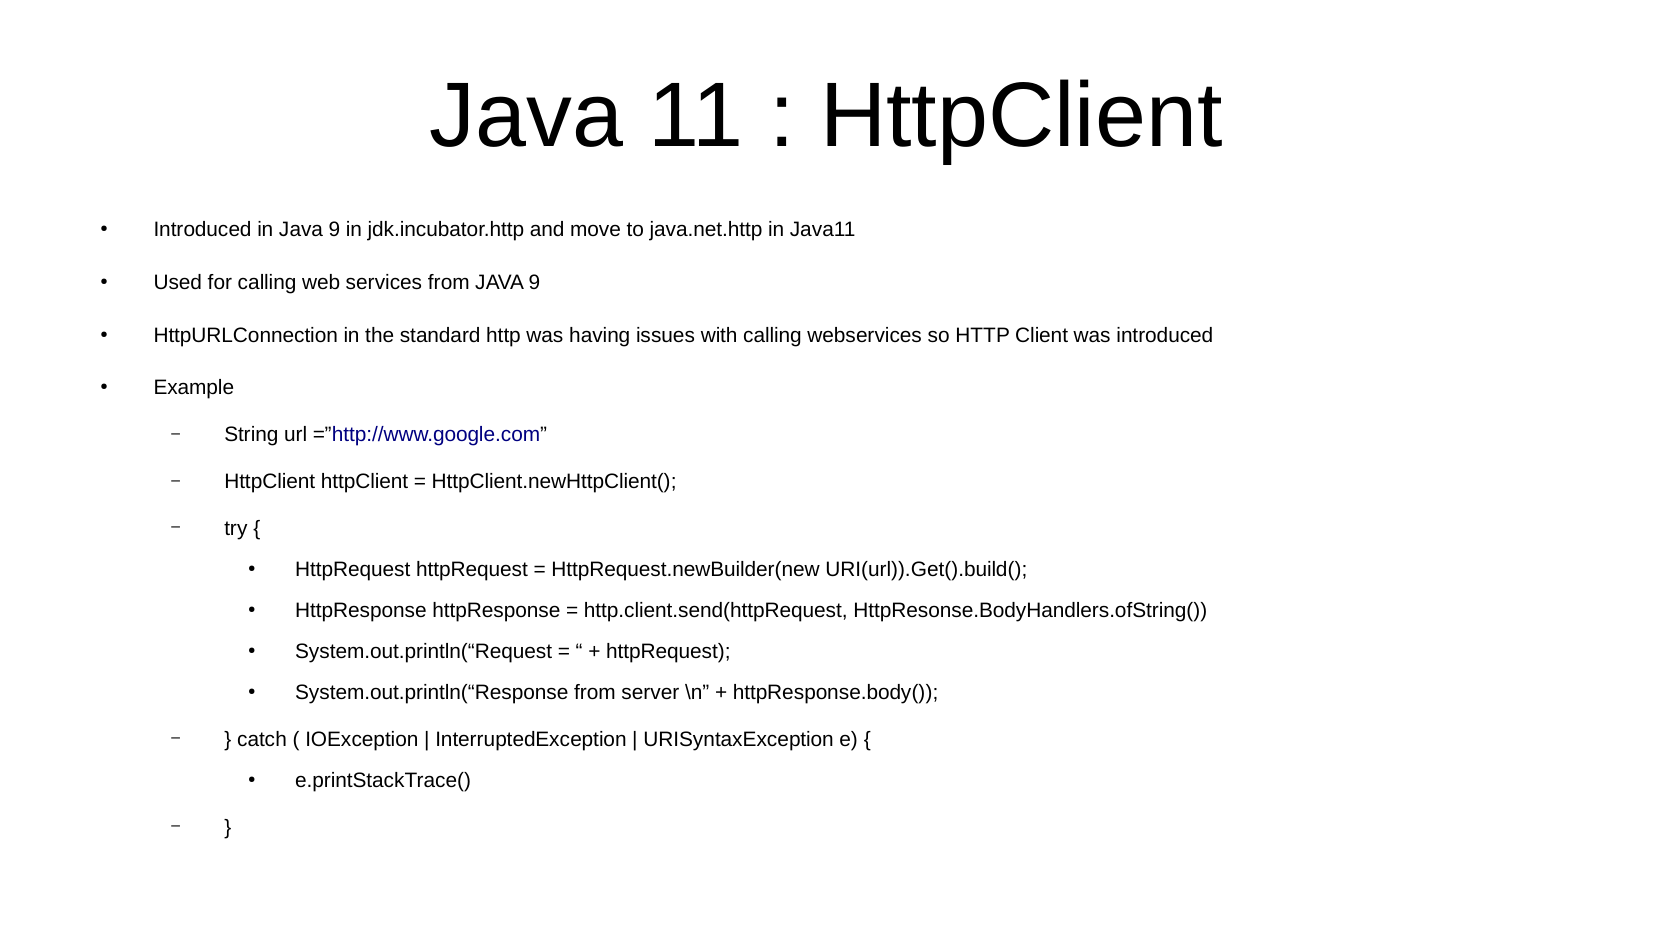

# Java 11 : HttpClient
Introduced in Java 9 in jdk.incubator.http and move to java.net.http in Java11
Used for calling web services from JAVA 9
HttpURLConnection in the standard http was having issues with calling webservices so HTTP Client was introduced
Example
String url =”http://www.google.com”
HttpClient httpClient = HttpClient.newHttpClient();
try {
HttpRequest httpRequest = HttpRequest.newBuilder(new URI(url)).Get().build();
HttpResponse httpResponse = http.client.send(httpRequest, HttpResonse.BodyHandlers.ofString())
System.out.println(“Request = “ + httpRequest);
System.out.println(“Response from server \n” + httpResponse.body());
} catch ( IOException | InterruptedException | URISyntaxException e) {
e.printStackTrace()
}